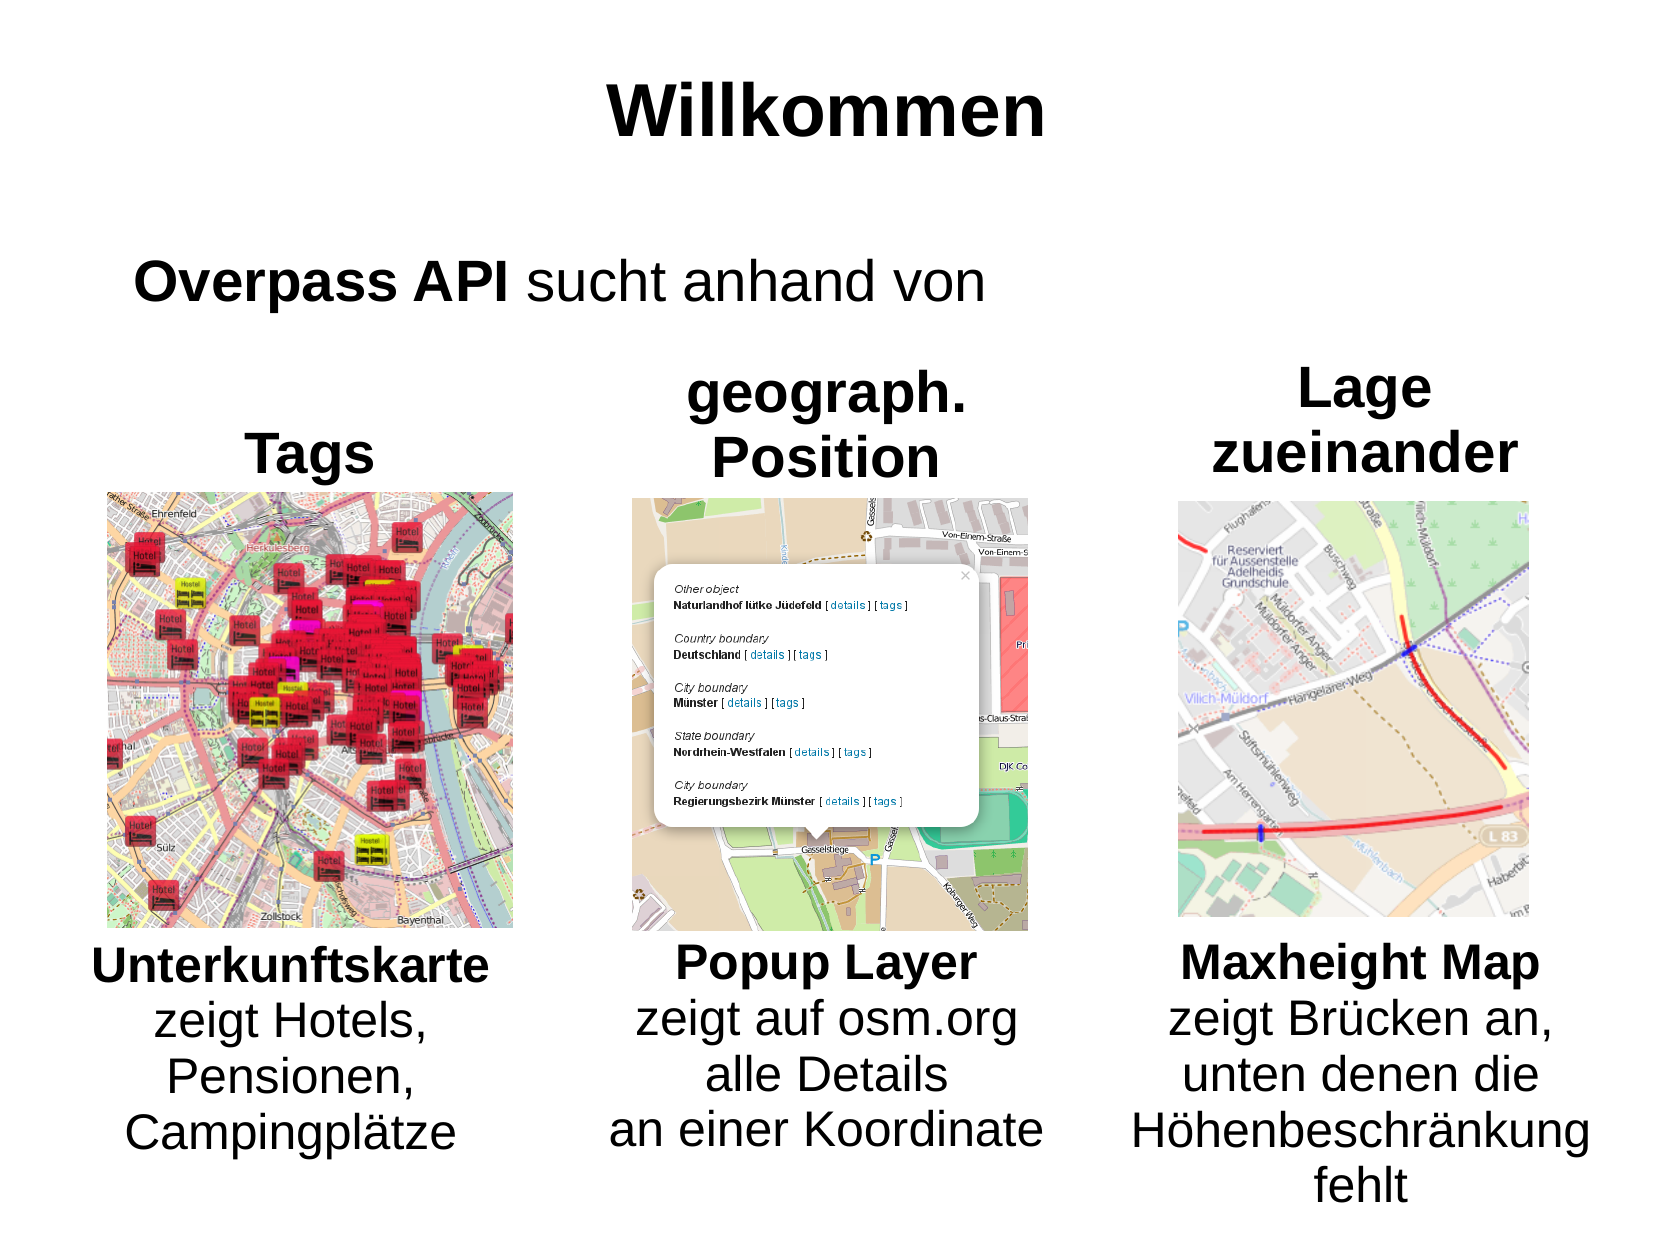

Willkommen
Overpass API sucht anhand von
Lage
zueinander
geograph.
Position
Tags
Popup Layer
zeigt auf osm.org
alle Details
an einer Koordinate
Maxheight Map
zeigt Brücken an,
unten denen die
Höhenbeschränkung
fehlt
Unterkunftskarte
zeigt Hotels,
Pensionen,
Campingplätze